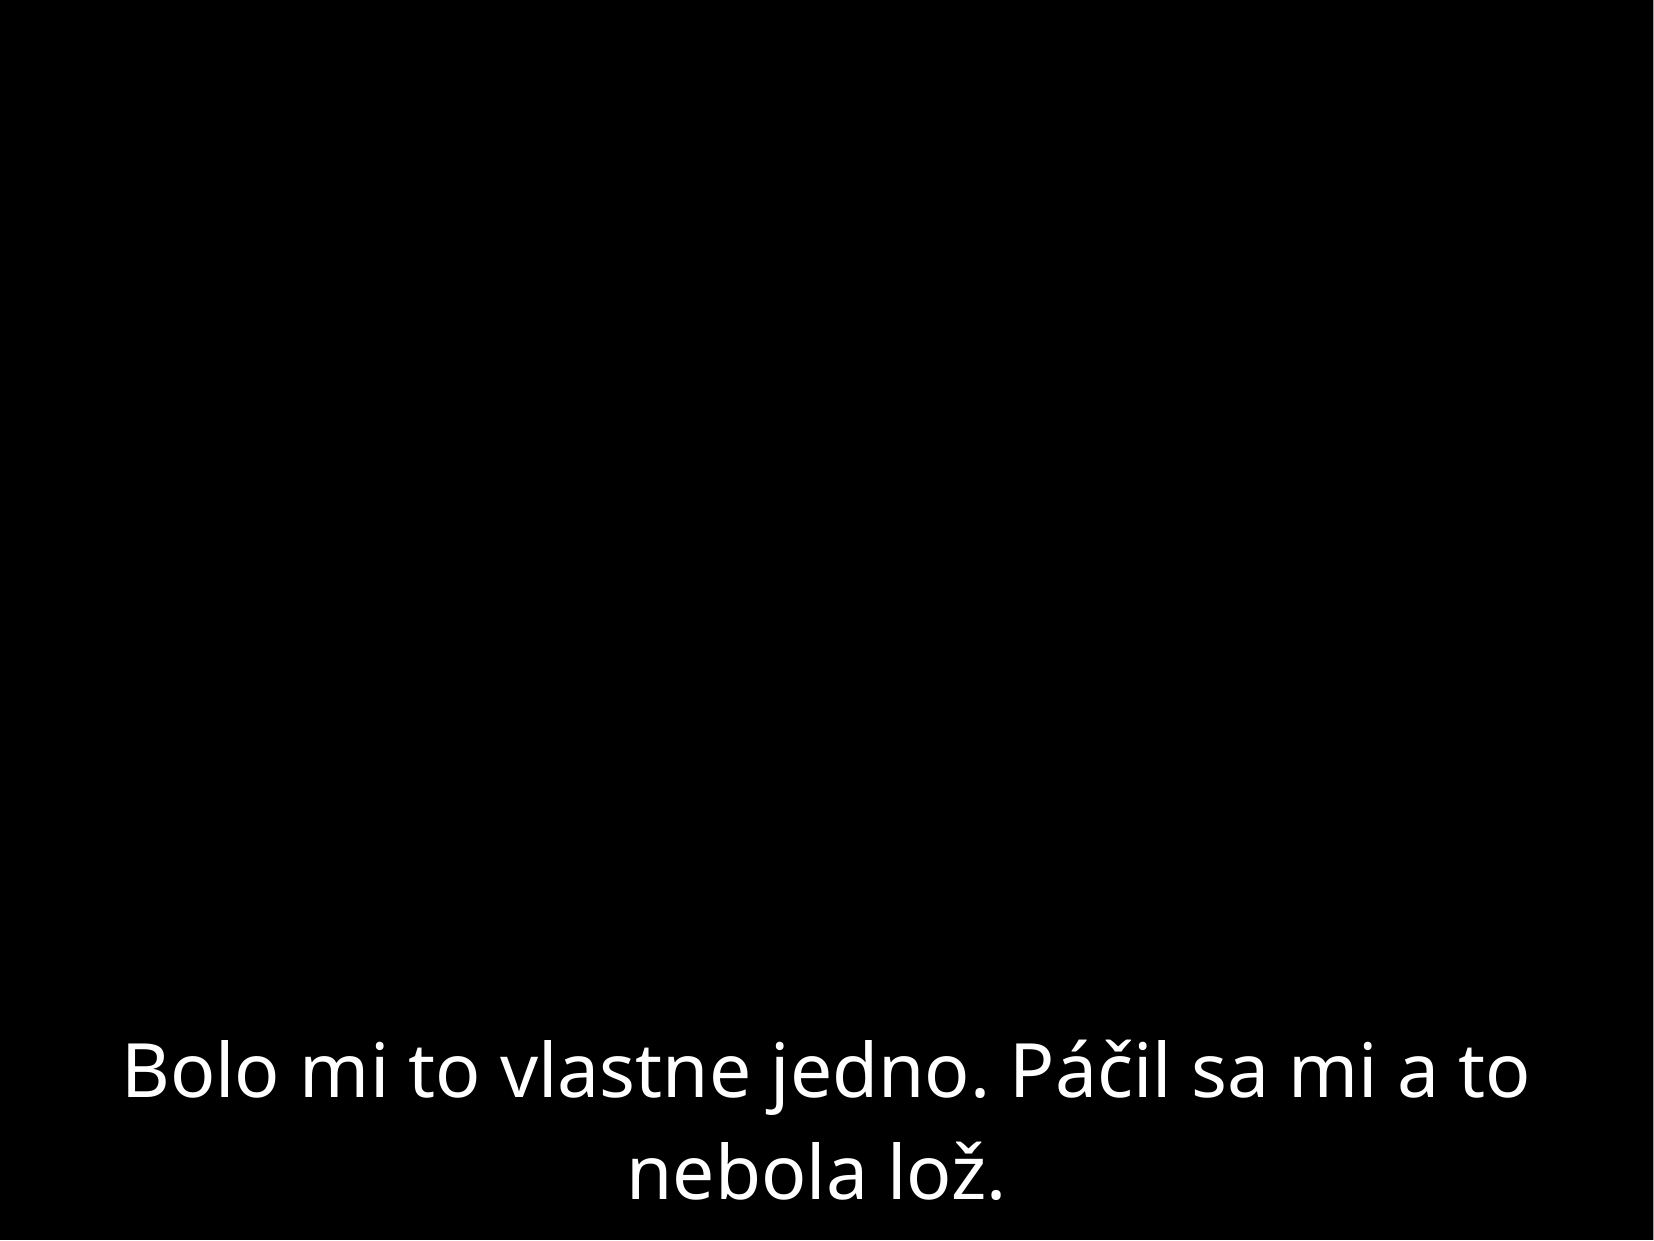

# Bolo mi to vlastne jedno. Páčil sa mi a to nebola lož.